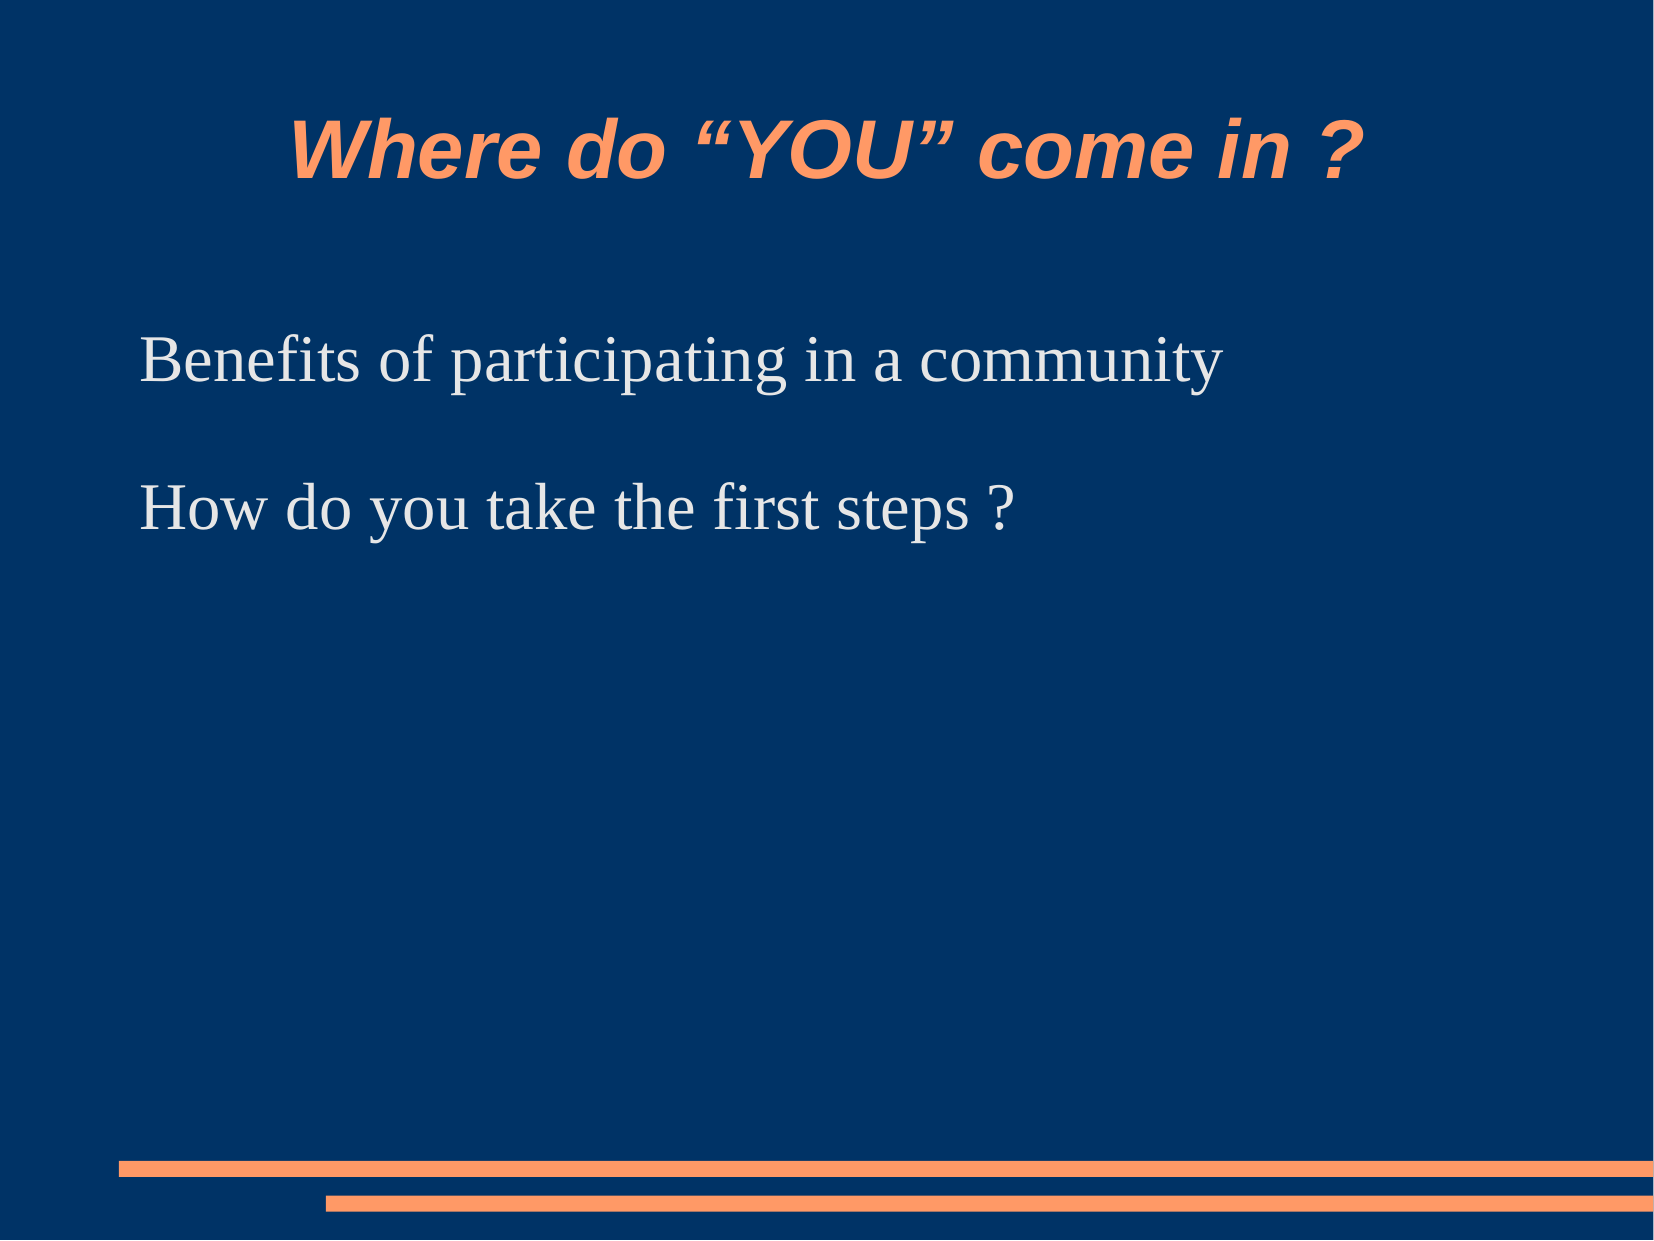

# Where do “YOU” come in ?
Benefits of participating in a community
How do you take the first steps ?